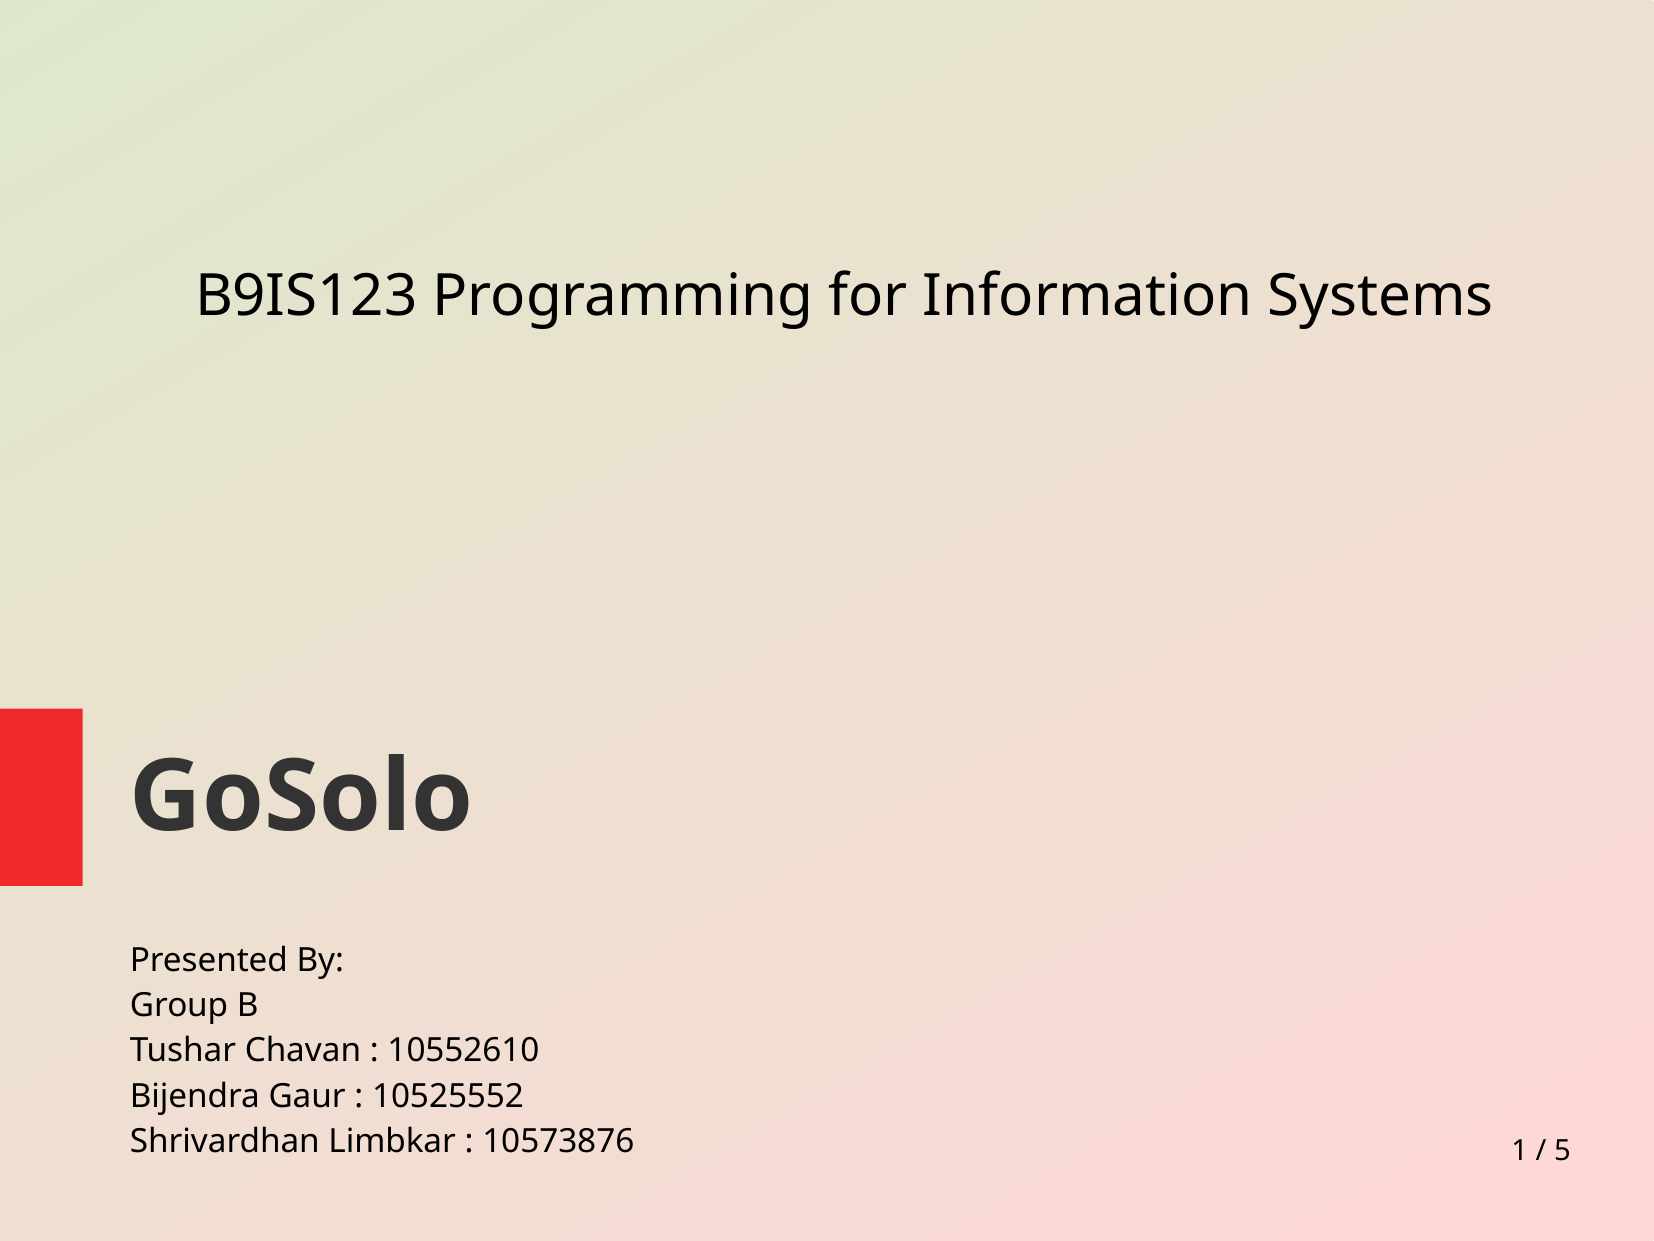

B9IS123 Programming for Information Systems
# GoSolo
Presented By:
Group B
Tushar Chavan : 10552610
Bijendra Gaur : 10525552
Shrivardhan Limbkar : 10573876
1